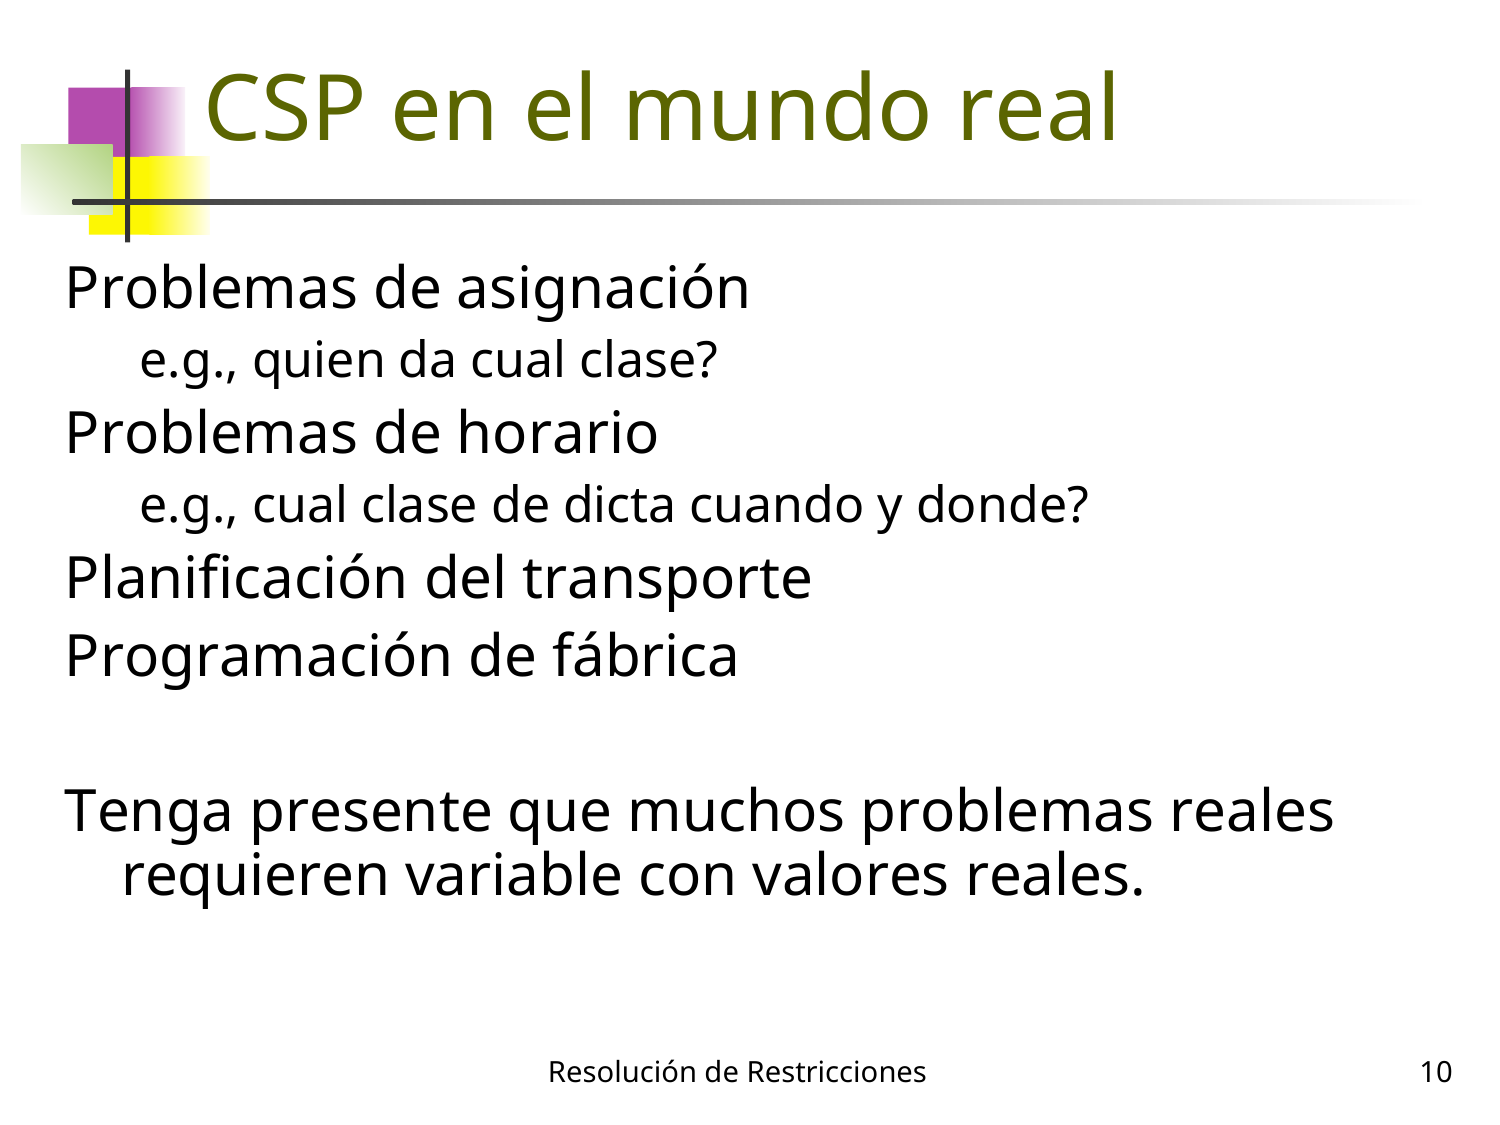

# CSP en el mundo real
Problemas de asignación
e.g., quien da cual clase?
Problemas de horario
e.g., cual clase de dicta cuando y donde?
Planificación del transporte
Programación de fábrica
Tenga presente que muchos problemas reales requieren variable con valores reales.
Resolución de Restricciones
10